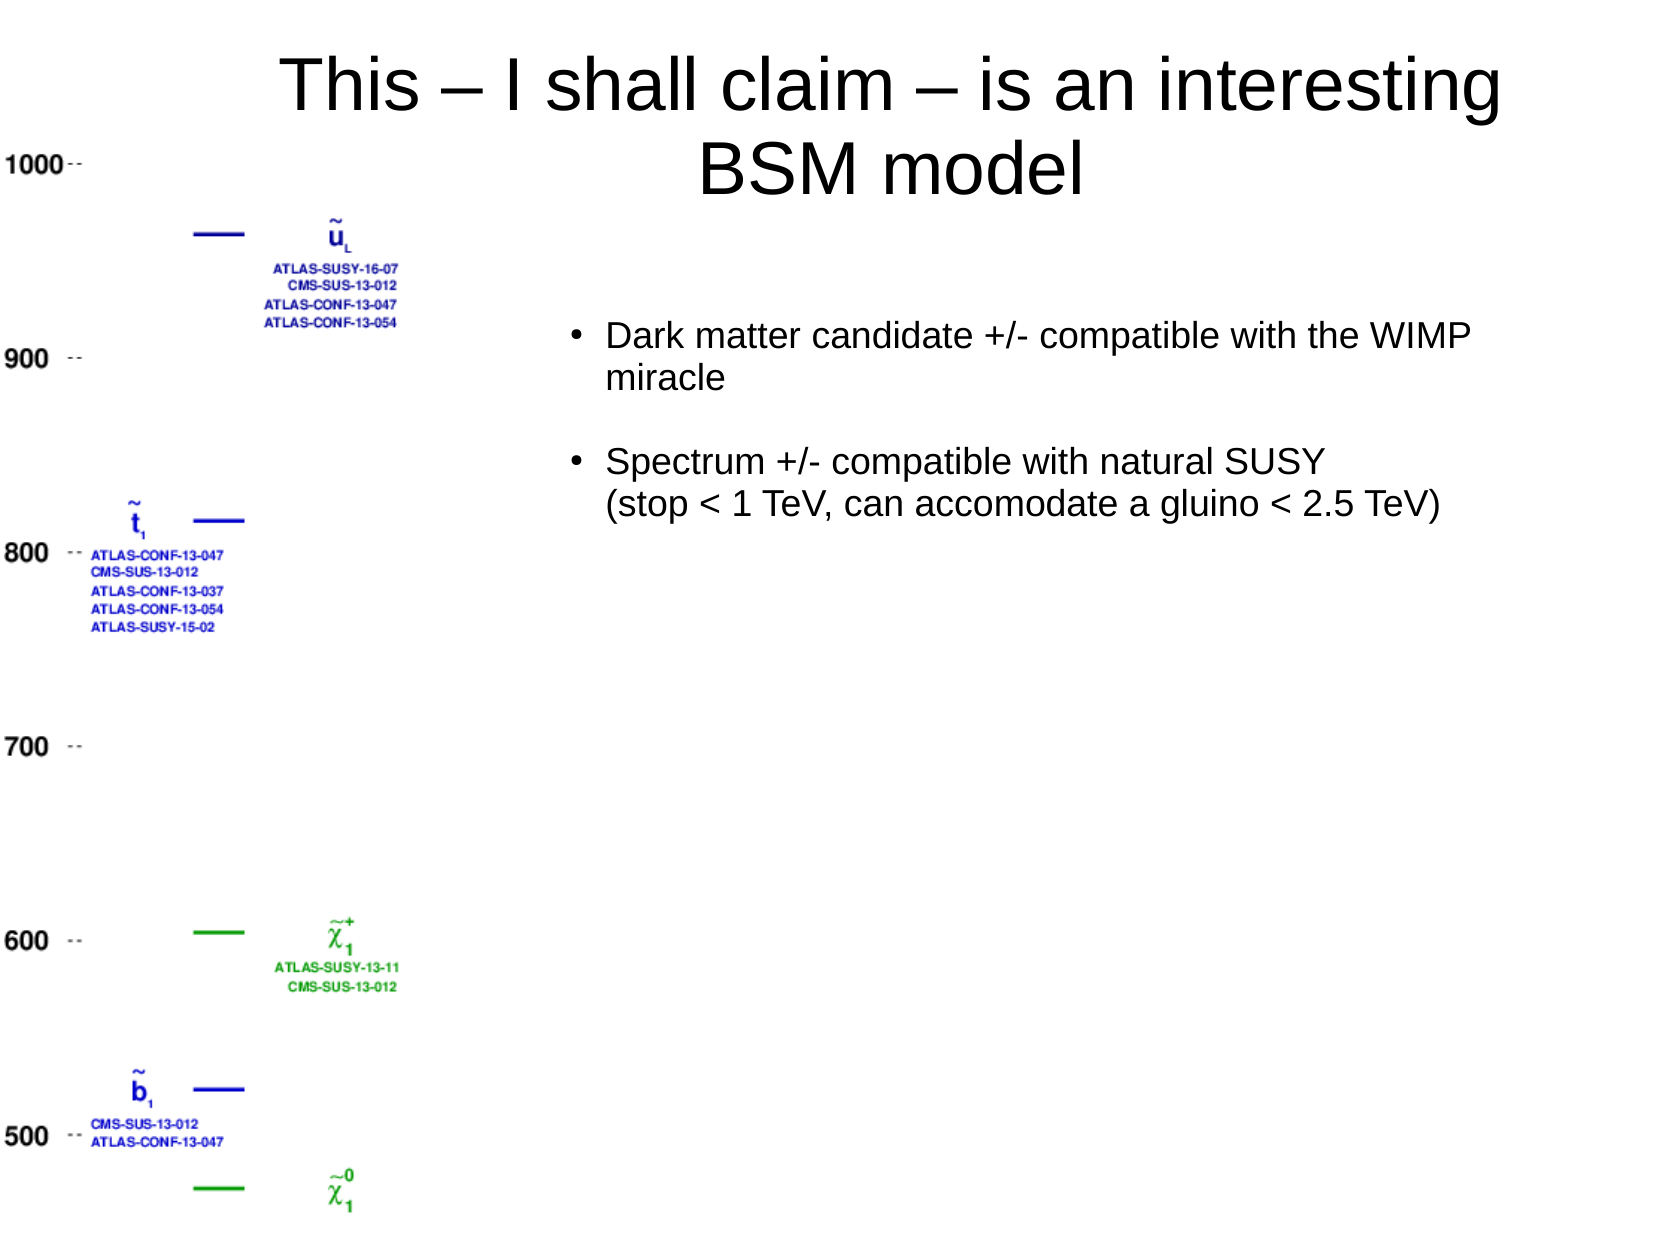

This – I shall claim – is an interesting BSM model
Dark matter candidate +/- compatible with the WIMP miracle
Spectrum +/- compatible with natural SUSY
(stop < 1 TeV, can accomodate a gluino < 2.5 TeV)